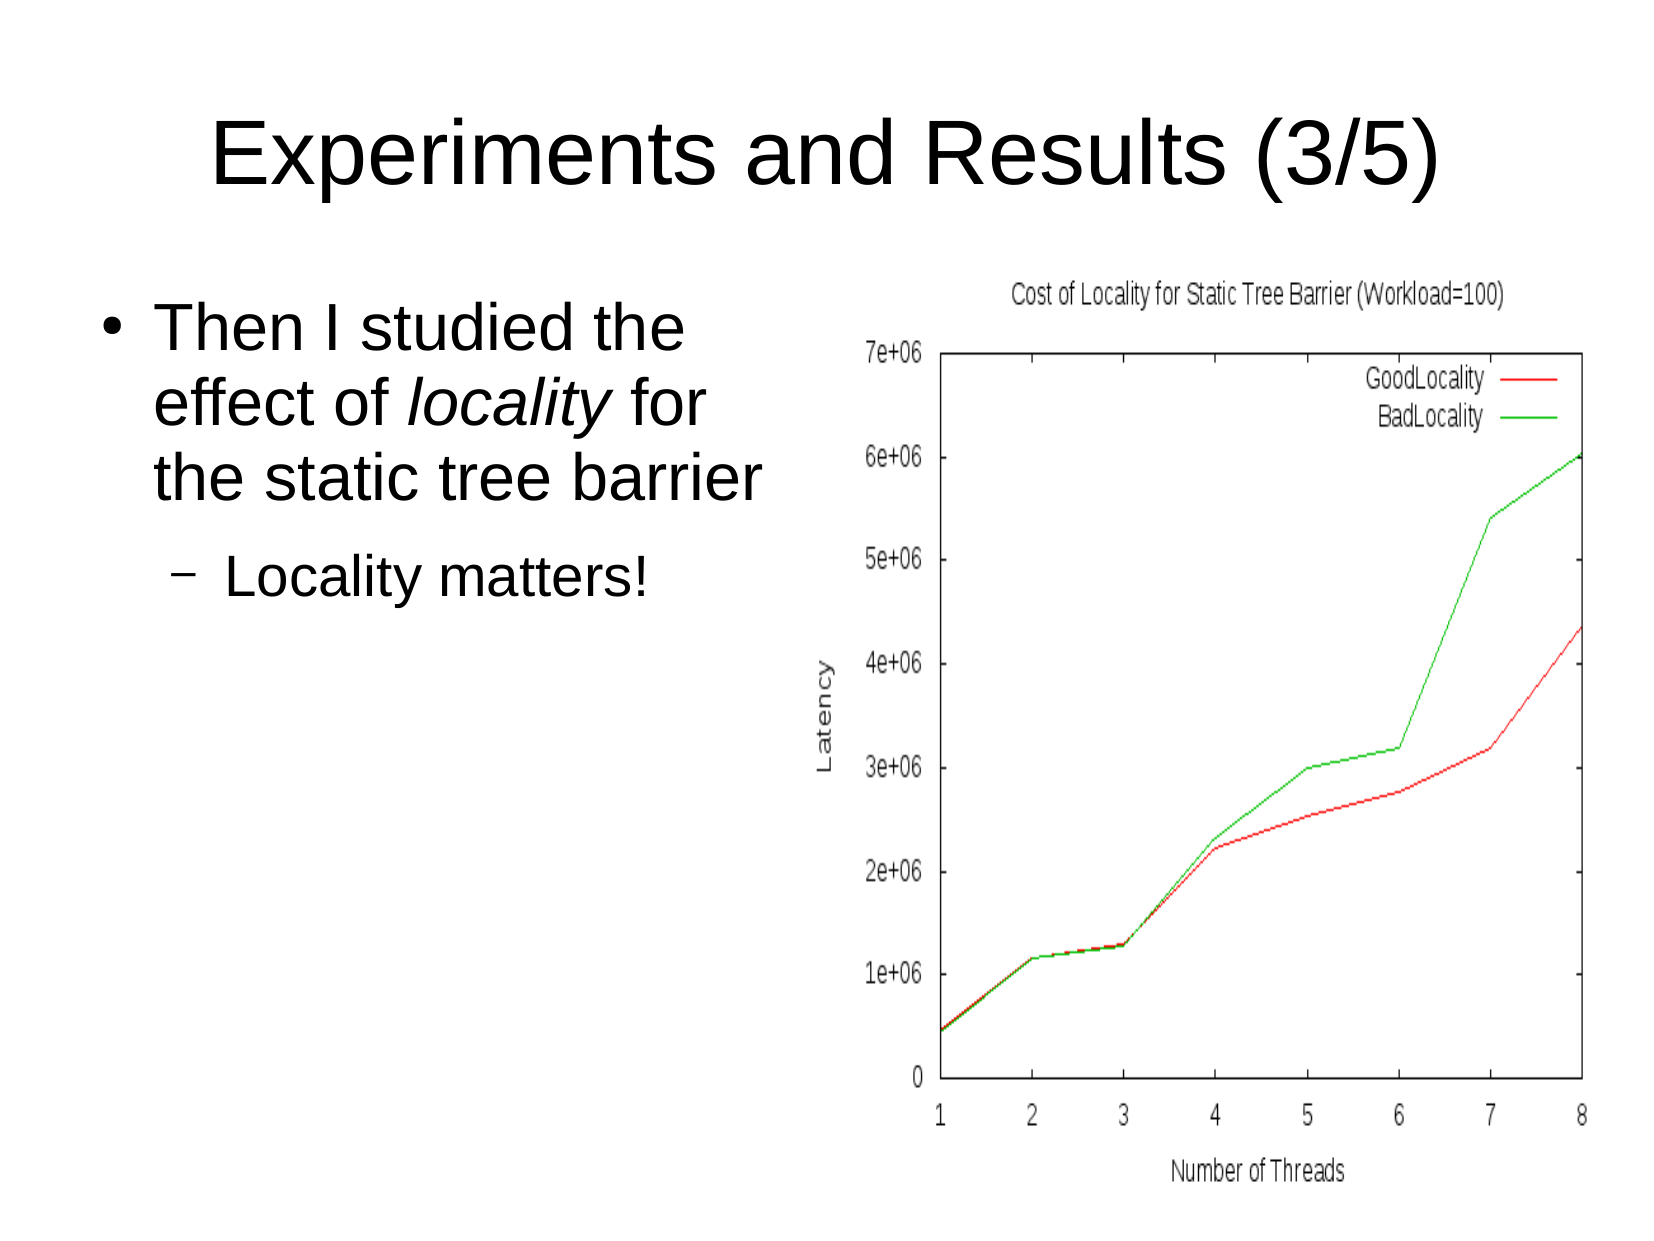

# Experiments and Results (3/5)
Then I studied the effect of locality for the static tree barrier
Locality matters!